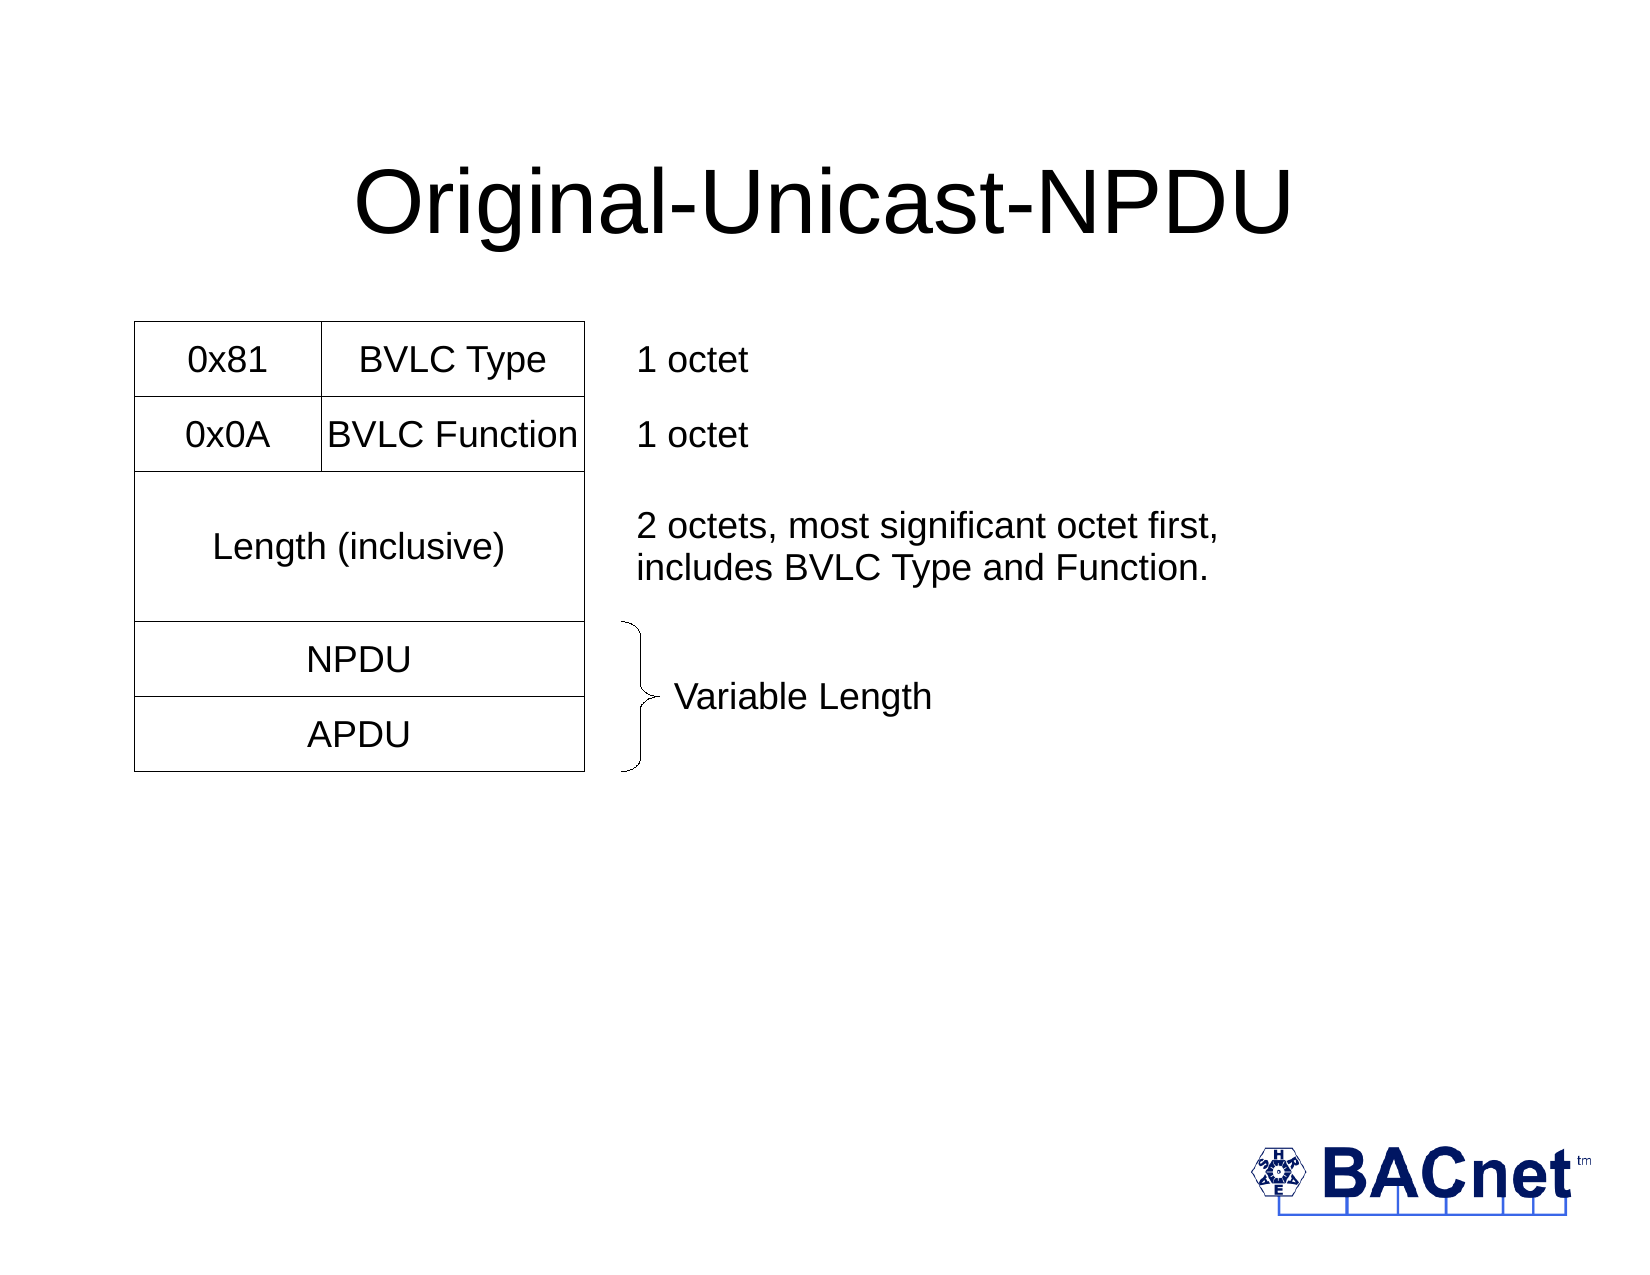

# Original-Unicast-NPDU
0x81
BVLC Type
1 octet
0x0A
BVLC Function
1 octet
Length (inclusive)
2 octets, most significant octet first, includes BVLC Type and Function.
NPDU
Variable Length
APDU